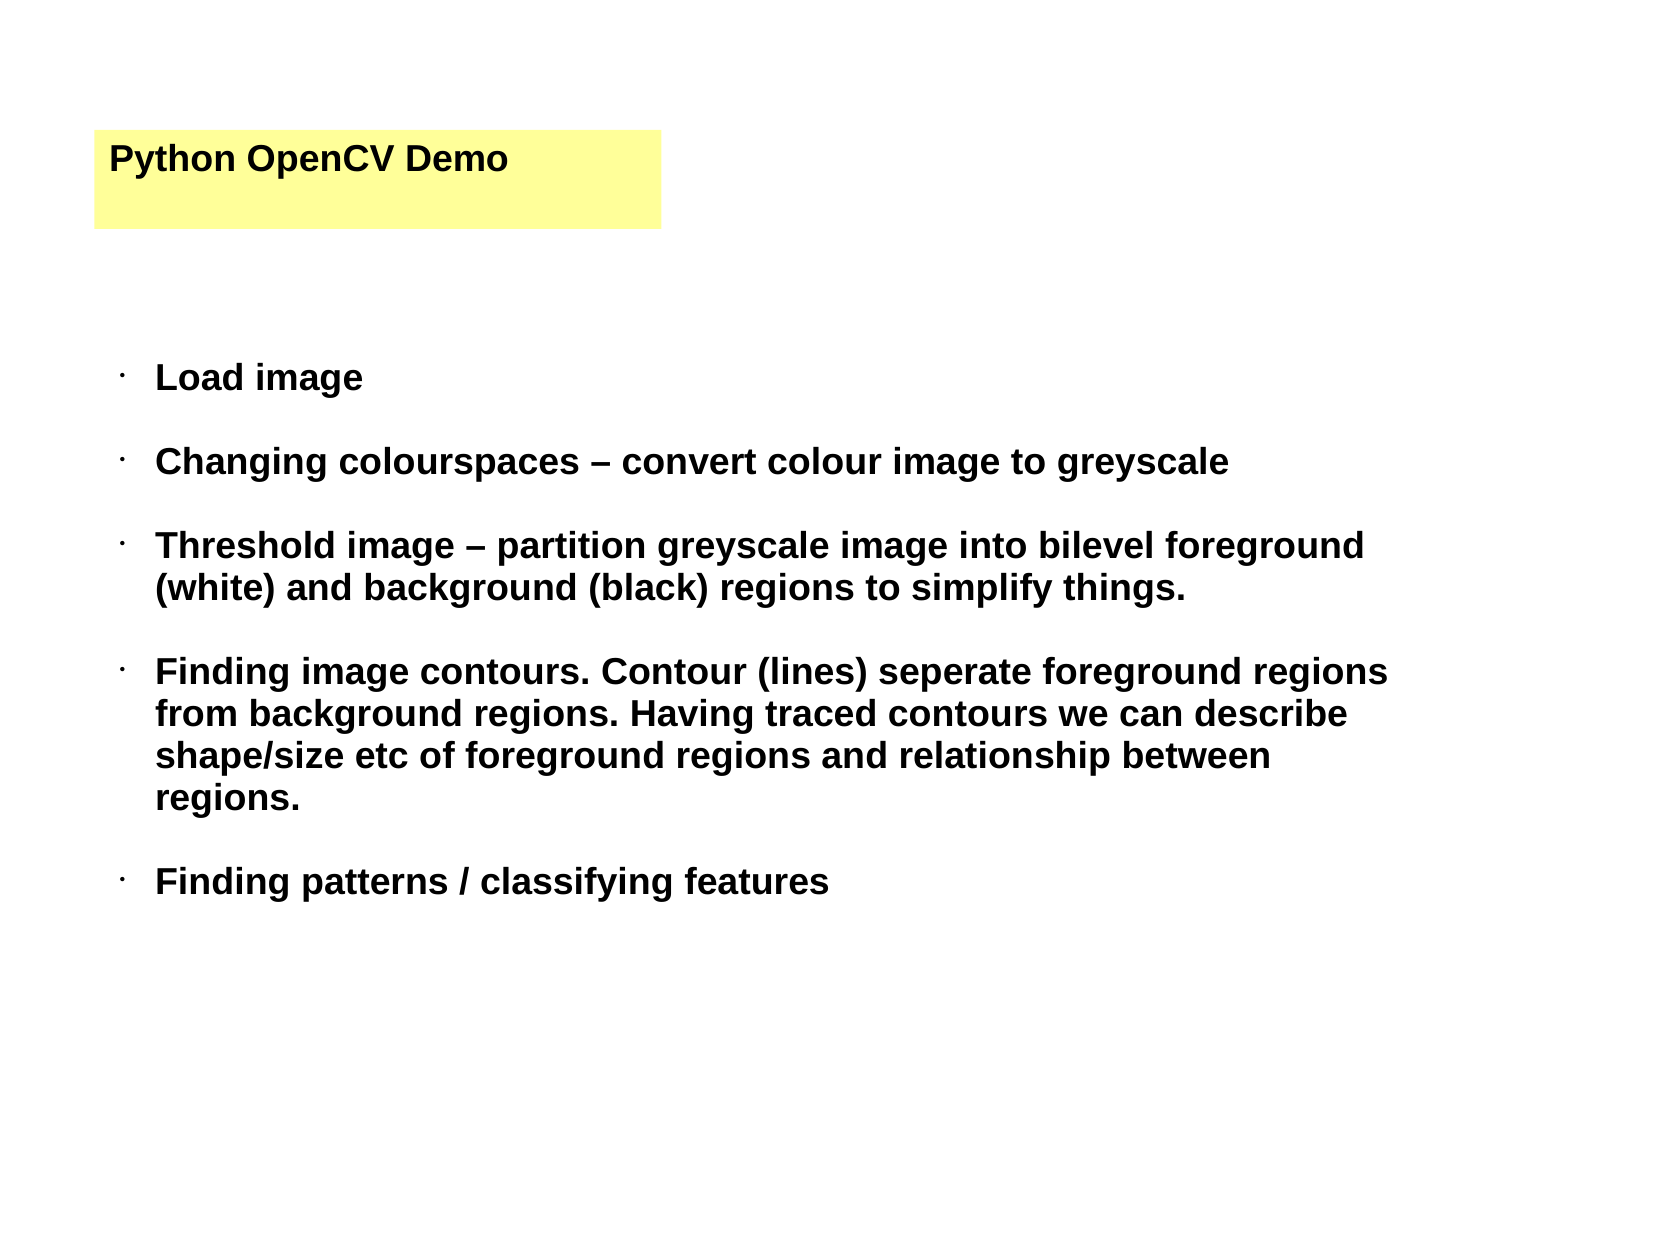

Python OpenCV Demo
Load image
Changing colourspaces – convert colour image to greyscale
Threshold image – partition greyscale image into bilevel foreground (white) and background (black) regions to simplify things.
Finding image contours. Contour (lines) seperate foreground regions from background regions. Having traced contours we can describe shape/size etc of foreground regions and relationship between regions.
Finding patterns / classifying features